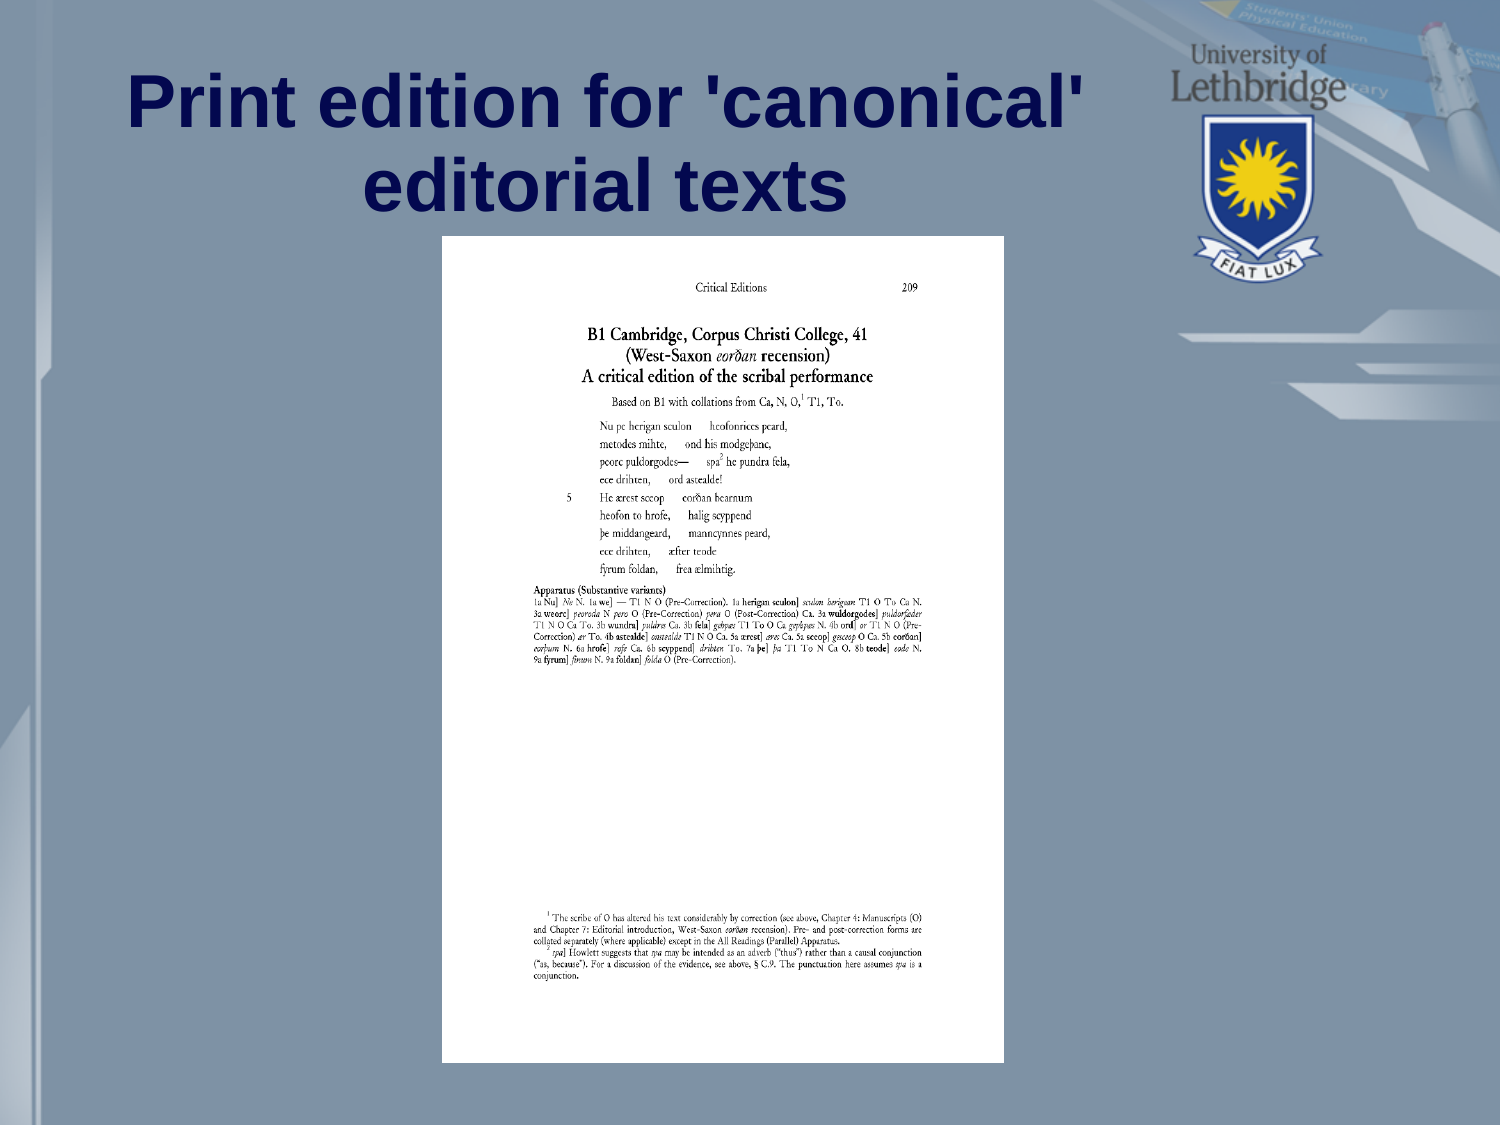

# Print edition for 'canonical' editorial texts